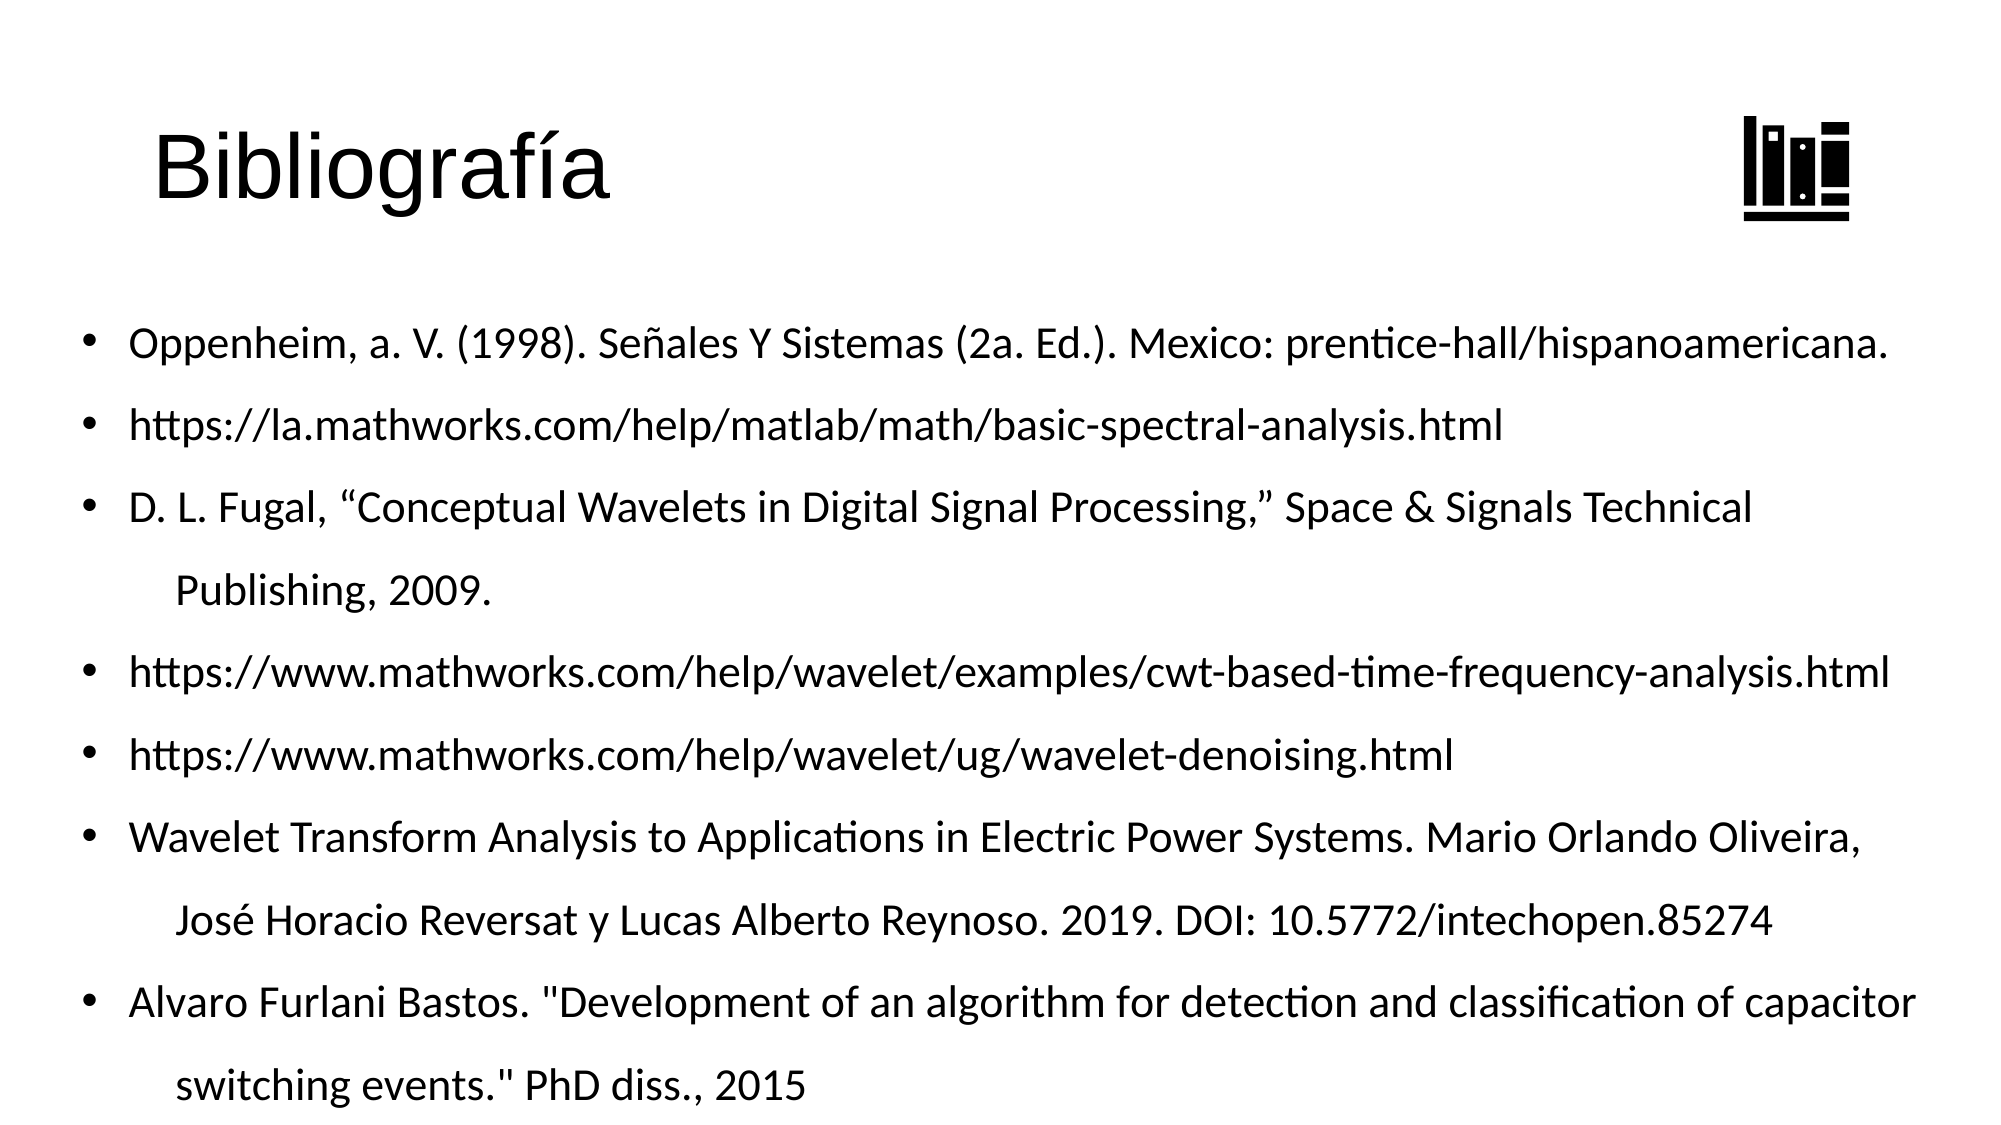

# Bibliografía
Oppenheim, a. V. (1998). Señales Y Sistemas (2a. Ed.). Mexico: prentice-hall/hispanoamericana.
https://la.mathworks.com/help/matlab/math/basic-spectral-analysis.html
D. L. Fugal, “Conceptual Wavelets in Digital Signal Processing,” Space & Signals Technical Publishing, 2009.
https://www.mathworks.com/help/wavelet/examples/cwt-based-time-frequency-analysis.html
https://www.mathworks.com/help/wavelet/ug/wavelet-denoising.html
Wavelet Transform Analysis to Applications in Electric Power Systems. Mario Orlando Oliveira, José Horacio Reversat y Lucas Alberto Reynoso. 2019. DOI: 10.5772/intechopen.85274
Alvaro Furlani Bastos. "Development of an algorithm for detection and classification of capacitor switching events." PhD diss., 2015